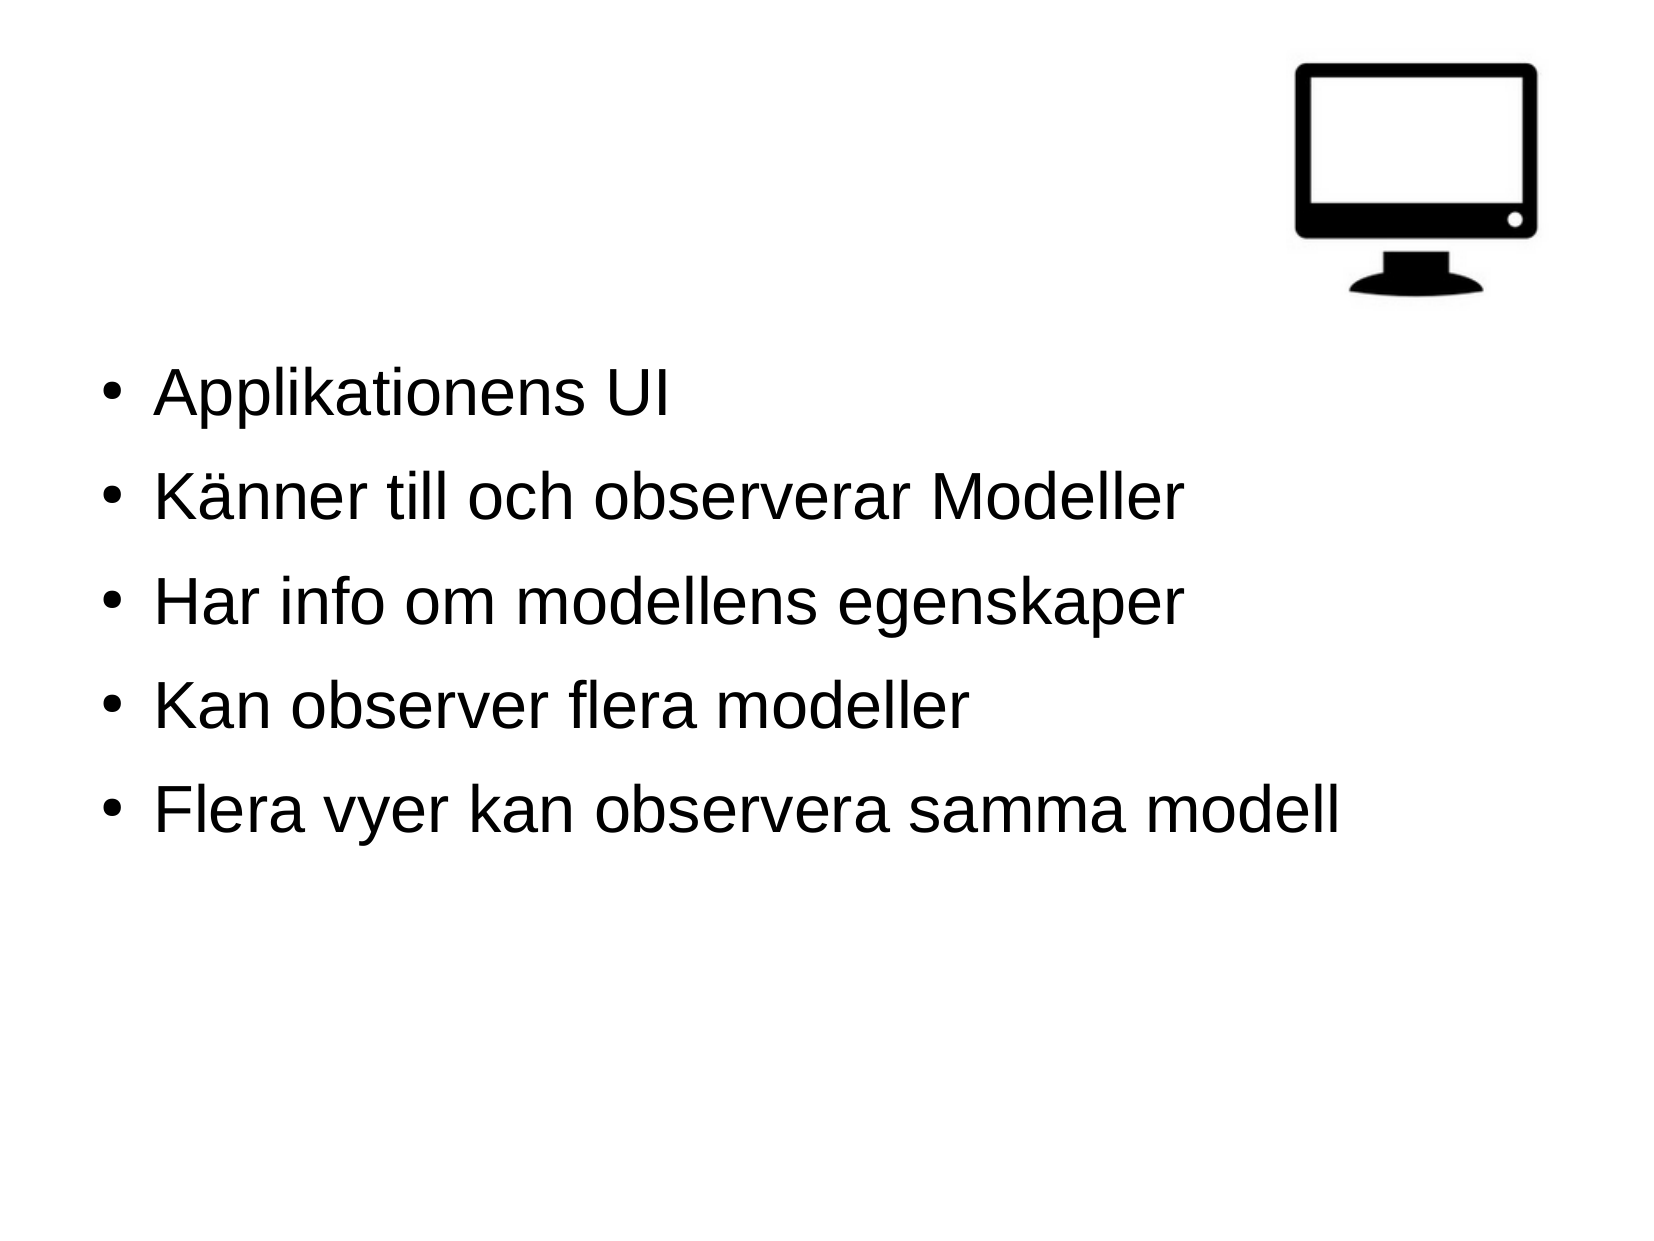

# Applikationens UI
Känner till och observerar Modeller
Har info om modellens egenskaper
Kan observer flera modeller
Flera vyer kan observera samma modell